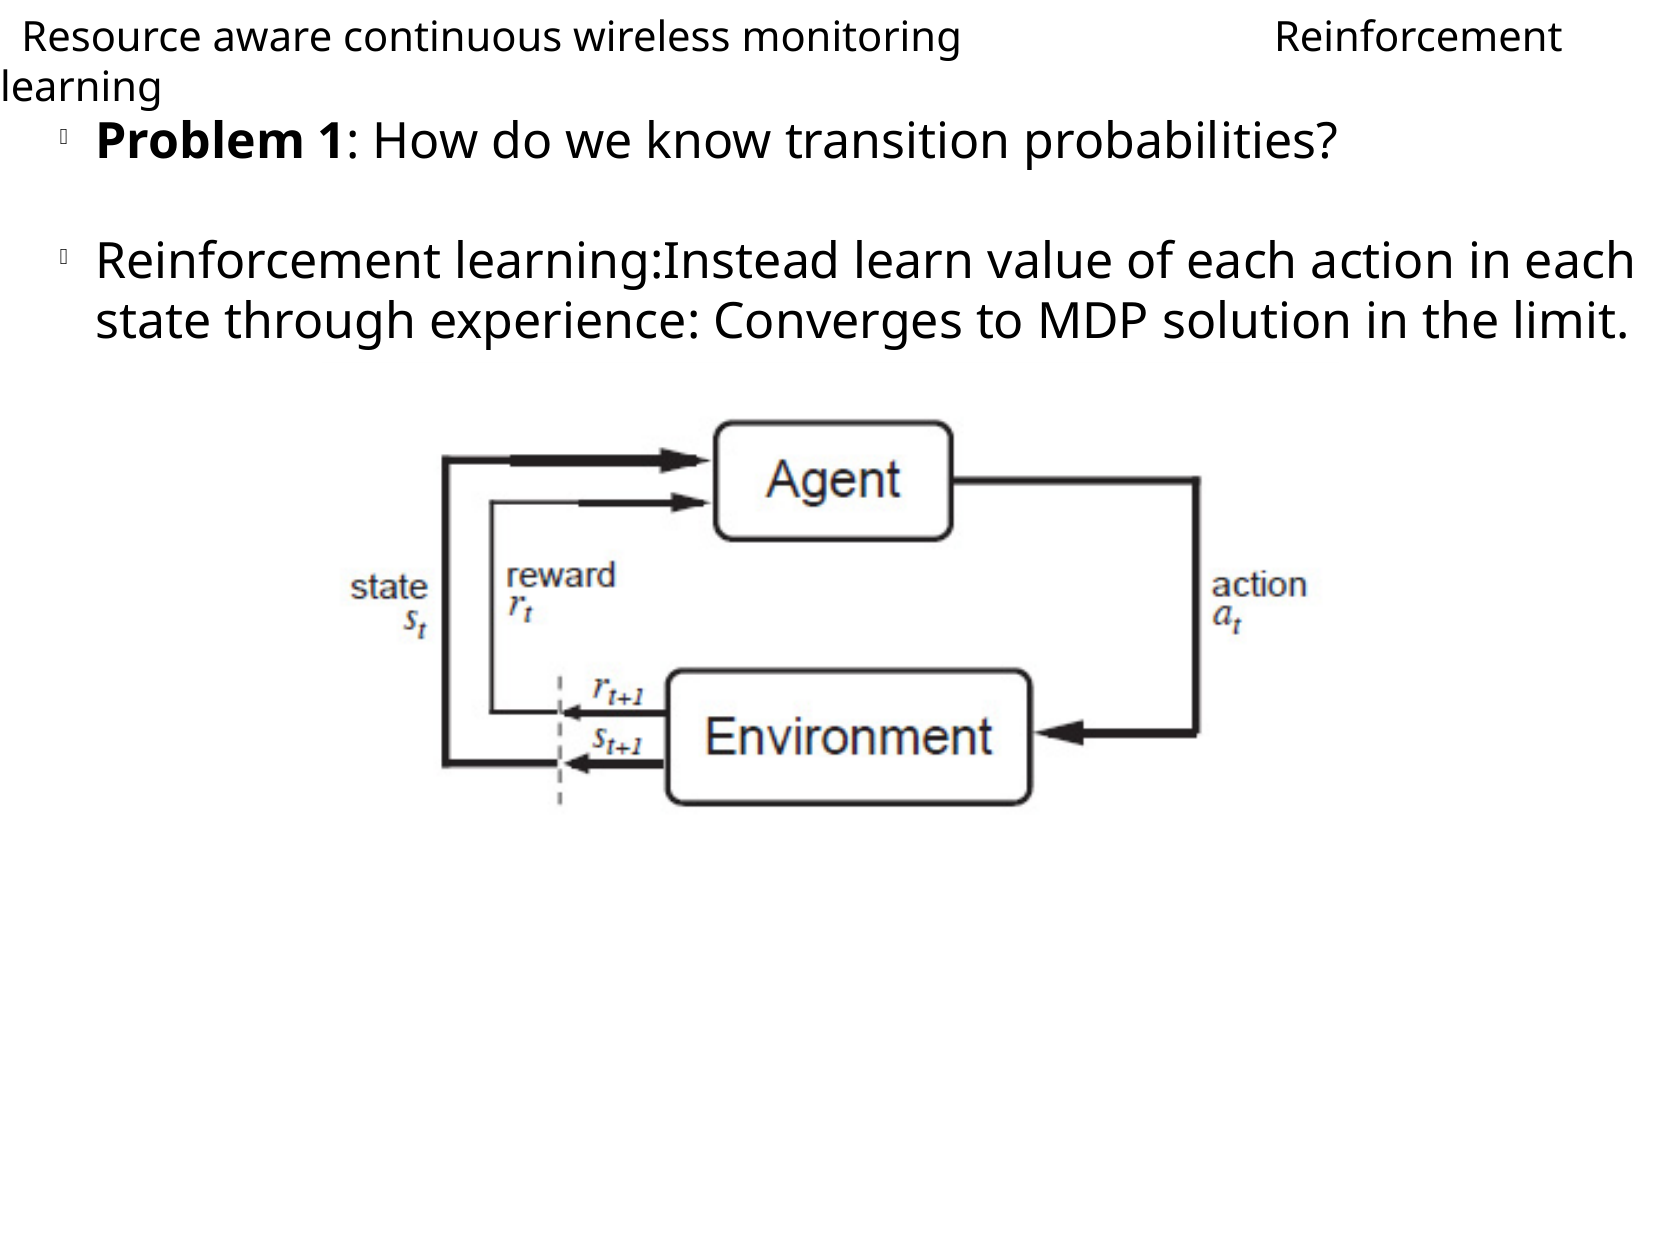

Resource aware continuous wireless monitoring Reinforcement learning
Problem 1: How do we know transition probabilities?
Reinforcement learning:Instead learn value of each action in each state through experience: Converges to MDP solution in the limit.